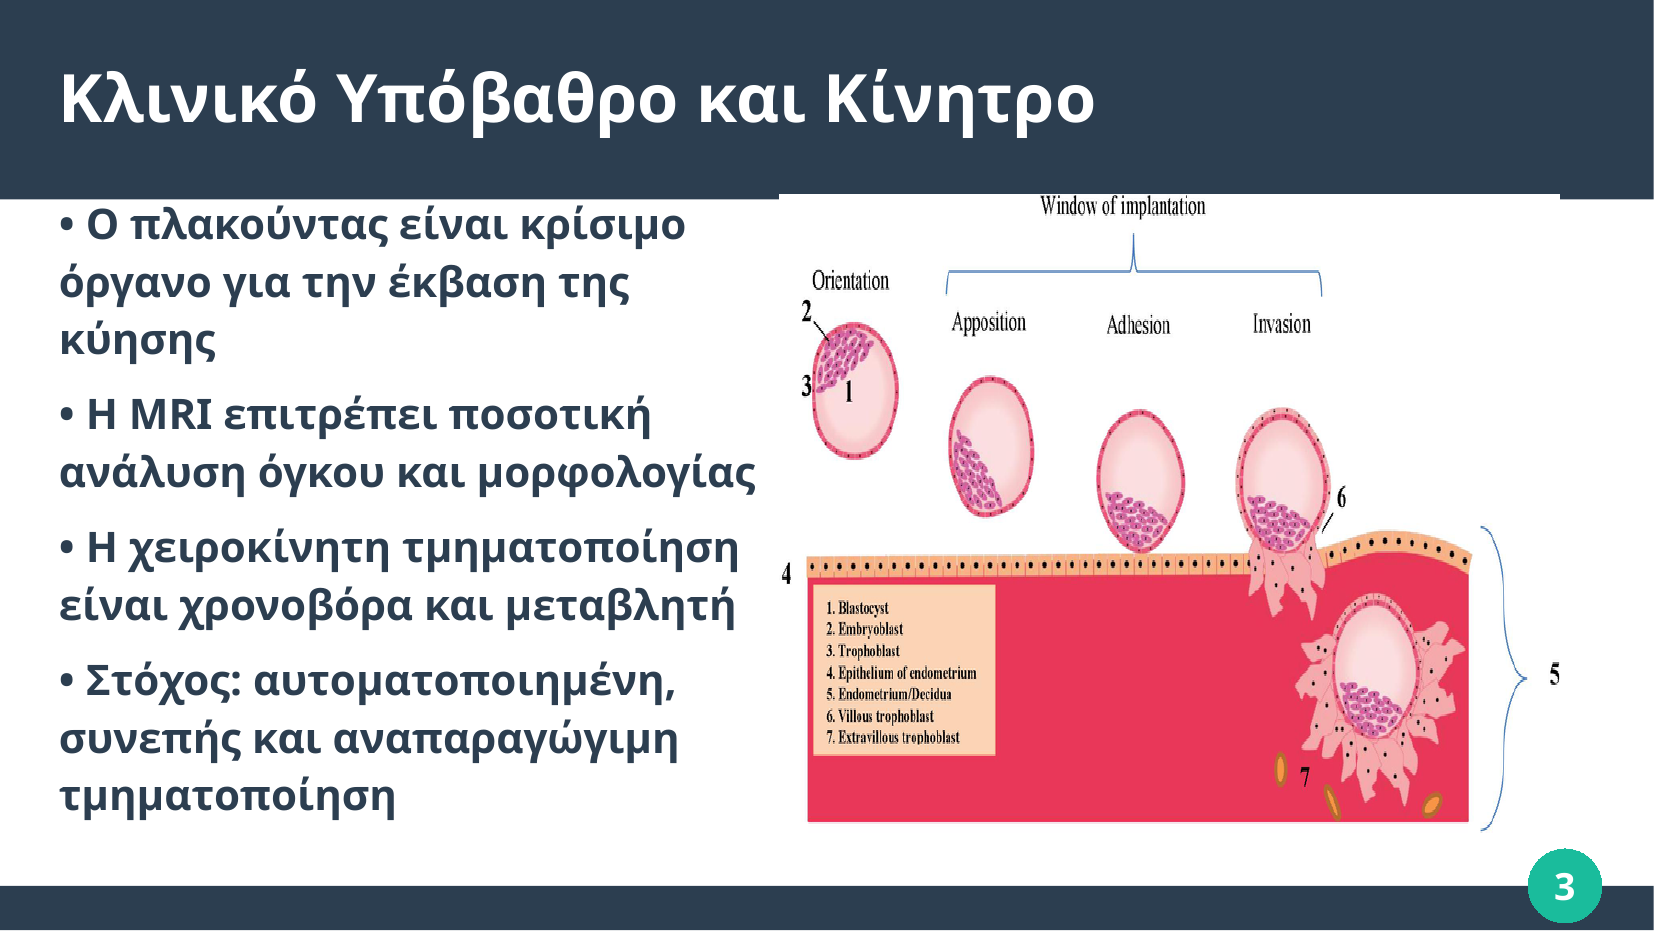

# Κλινικό Υπόβαθρο και Κίνητρο
• Ο πλακούντας είναι κρίσιμο όργανο για την έκβαση της κύησης
• Η MRI επιτρέπει ποσοτική ανάλυση όγκου και μορφολογίας
• Η χειροκίνητη τμηματοποίηση είναι χρονοβόρα και μεταβλητή
• Στόχος: αυτοματοποιημένη, συνεπής και αναπαραγώγιμη τμηματοποίηση
3